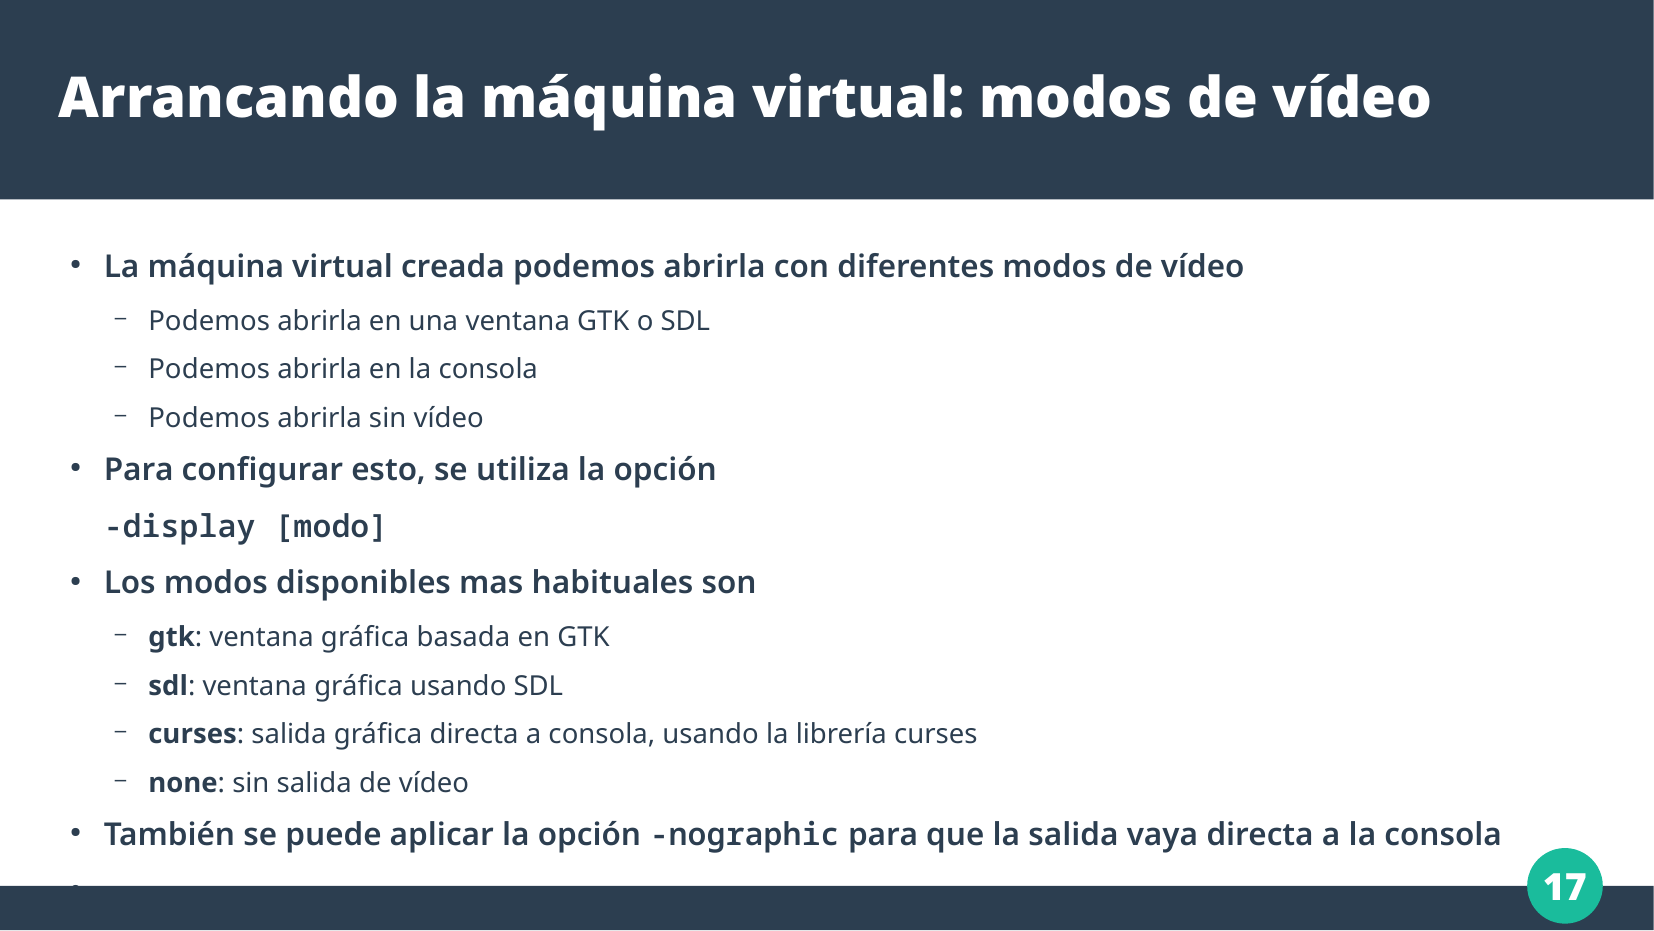

# Arrancando la máquina virtual: modos de vídeo
La máquina virtual creada podemos abrirla con diferentes modos de vídeo
Podemos abrirla en una ventana GTK o SDL
Podemos abrirla en la consola
Podemos abrirla sin vídeo
Para configurar esto, se utiliza la opción
-display [modo]
Los modos disponibles mas habituales son
gtk: ventana gráfica basada en GTK
sdl: ventana gráfica usando SDL
curses: salida gráfica directa a consola, usando la librería curses
none: sin salida de vídeo
También se puede aplicar la opción -nographic para que la salida vaya directa a la consola